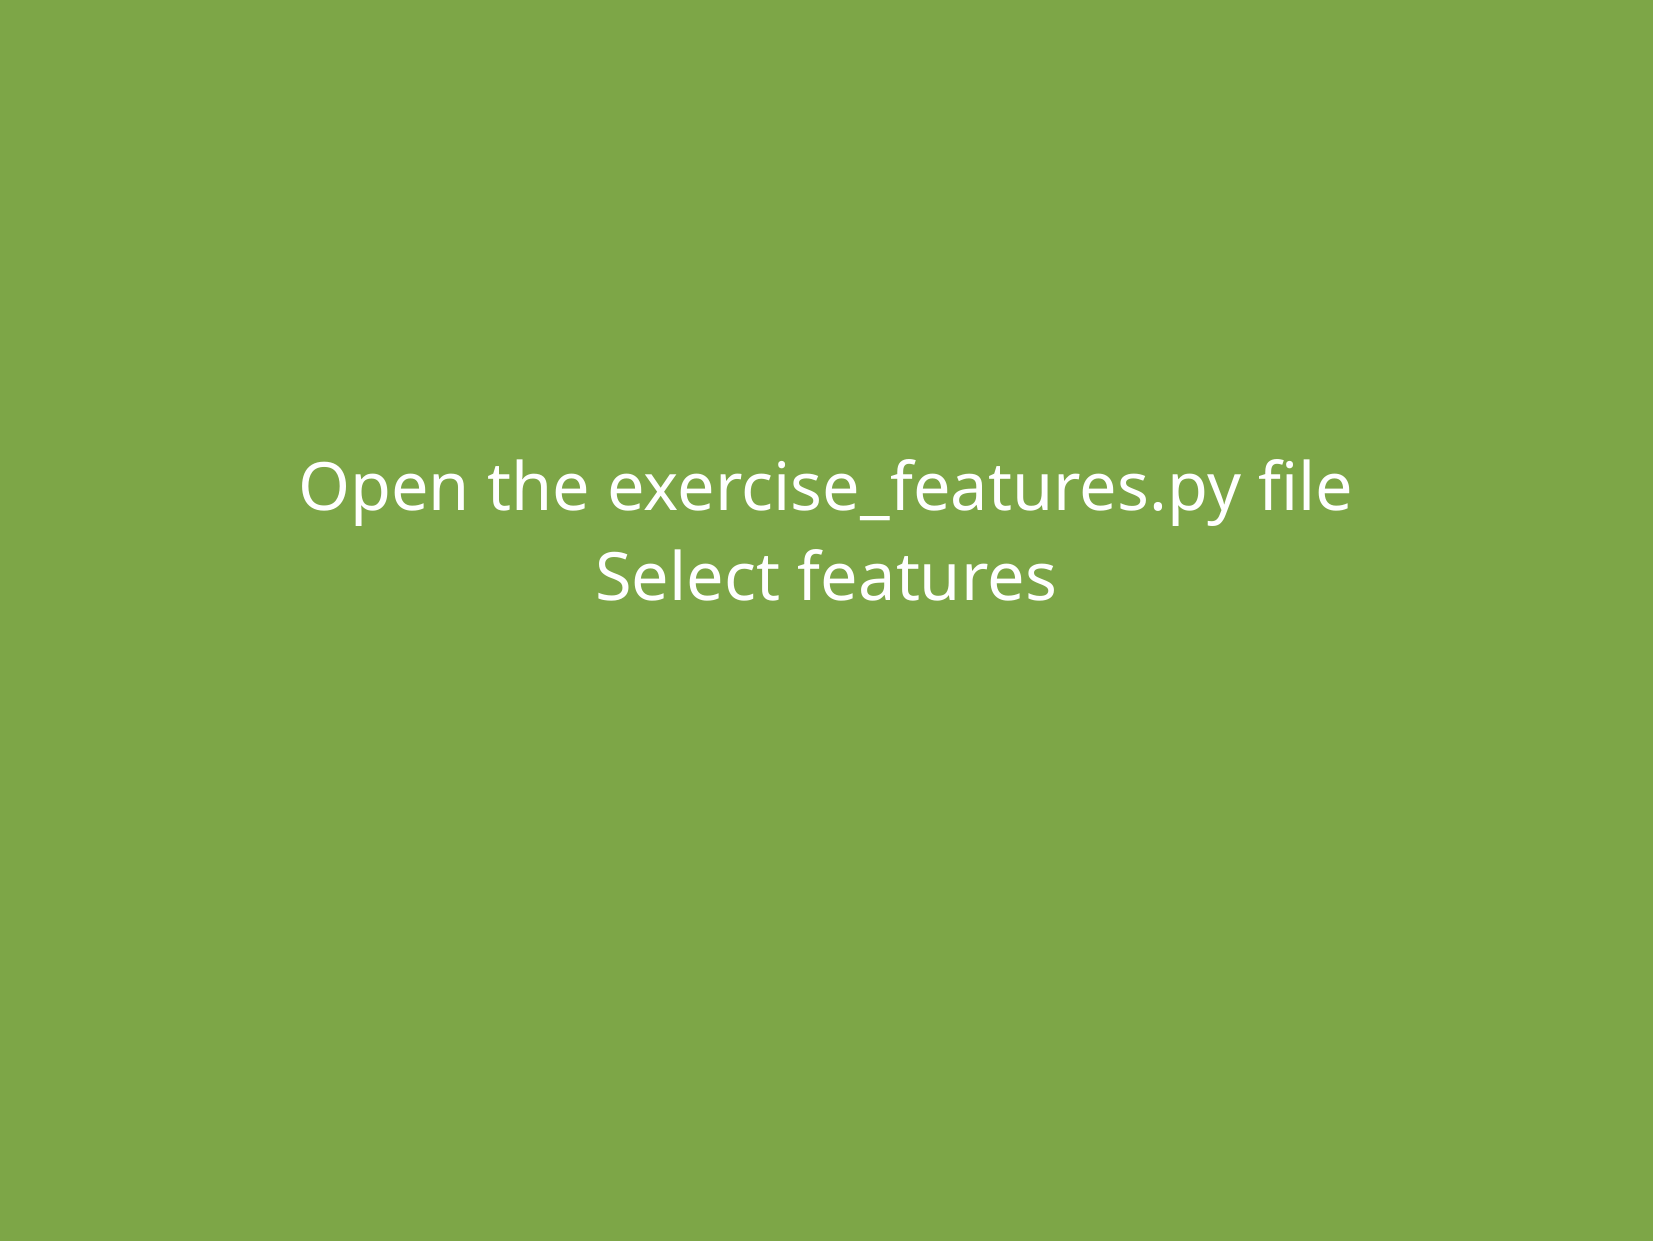

# Open the exercise_features.py file
Select features